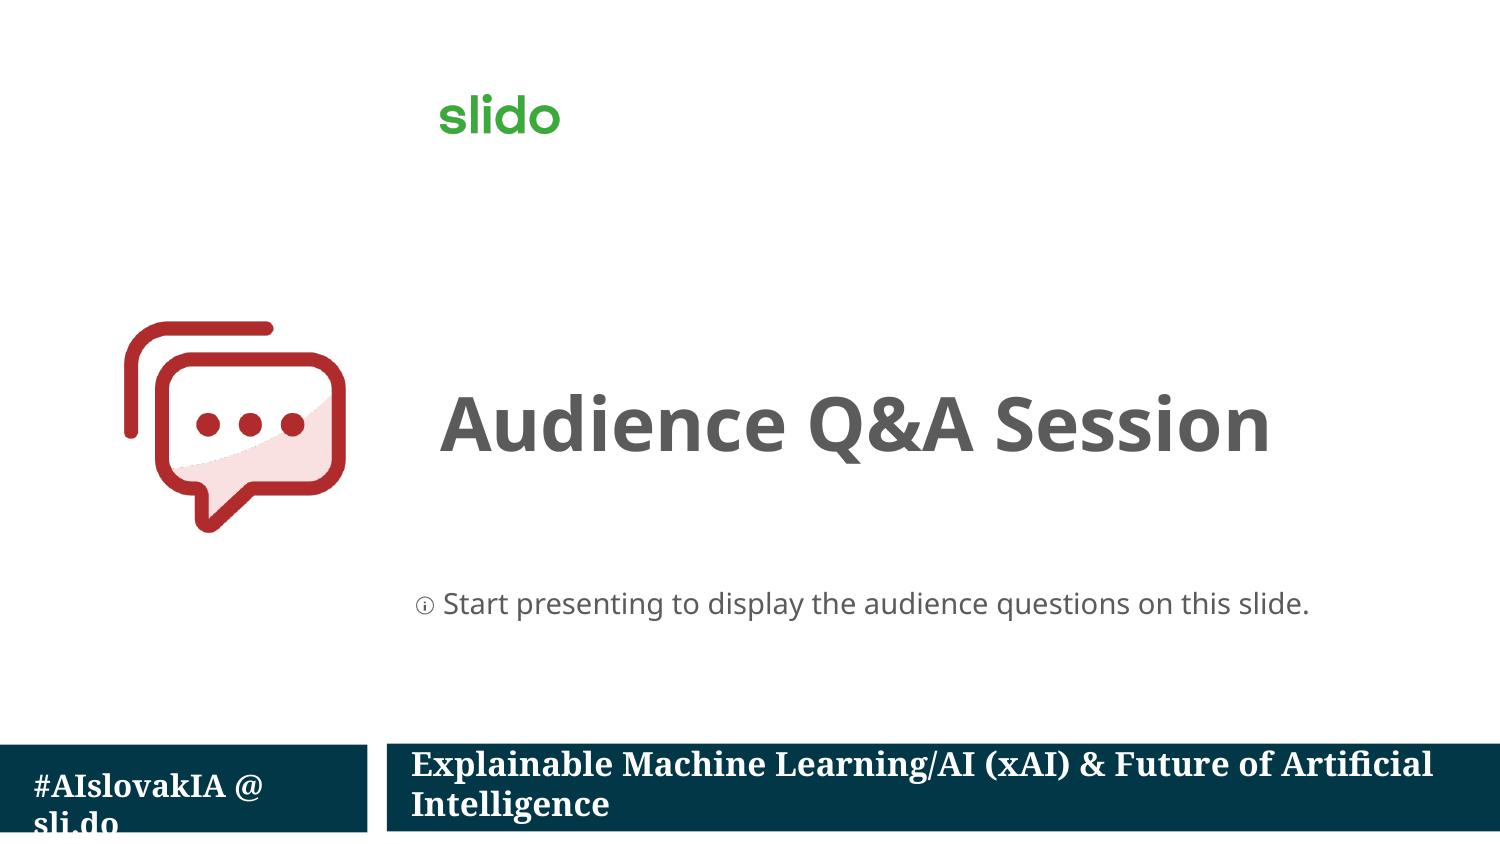

Audience Q&A Session
ⓘ Start presenting to display the audience questions on this slide.
Explainable Machine Learning/AI (xAI) & Future of Artificial Intelligence
#AIslovakIA @ sli.do